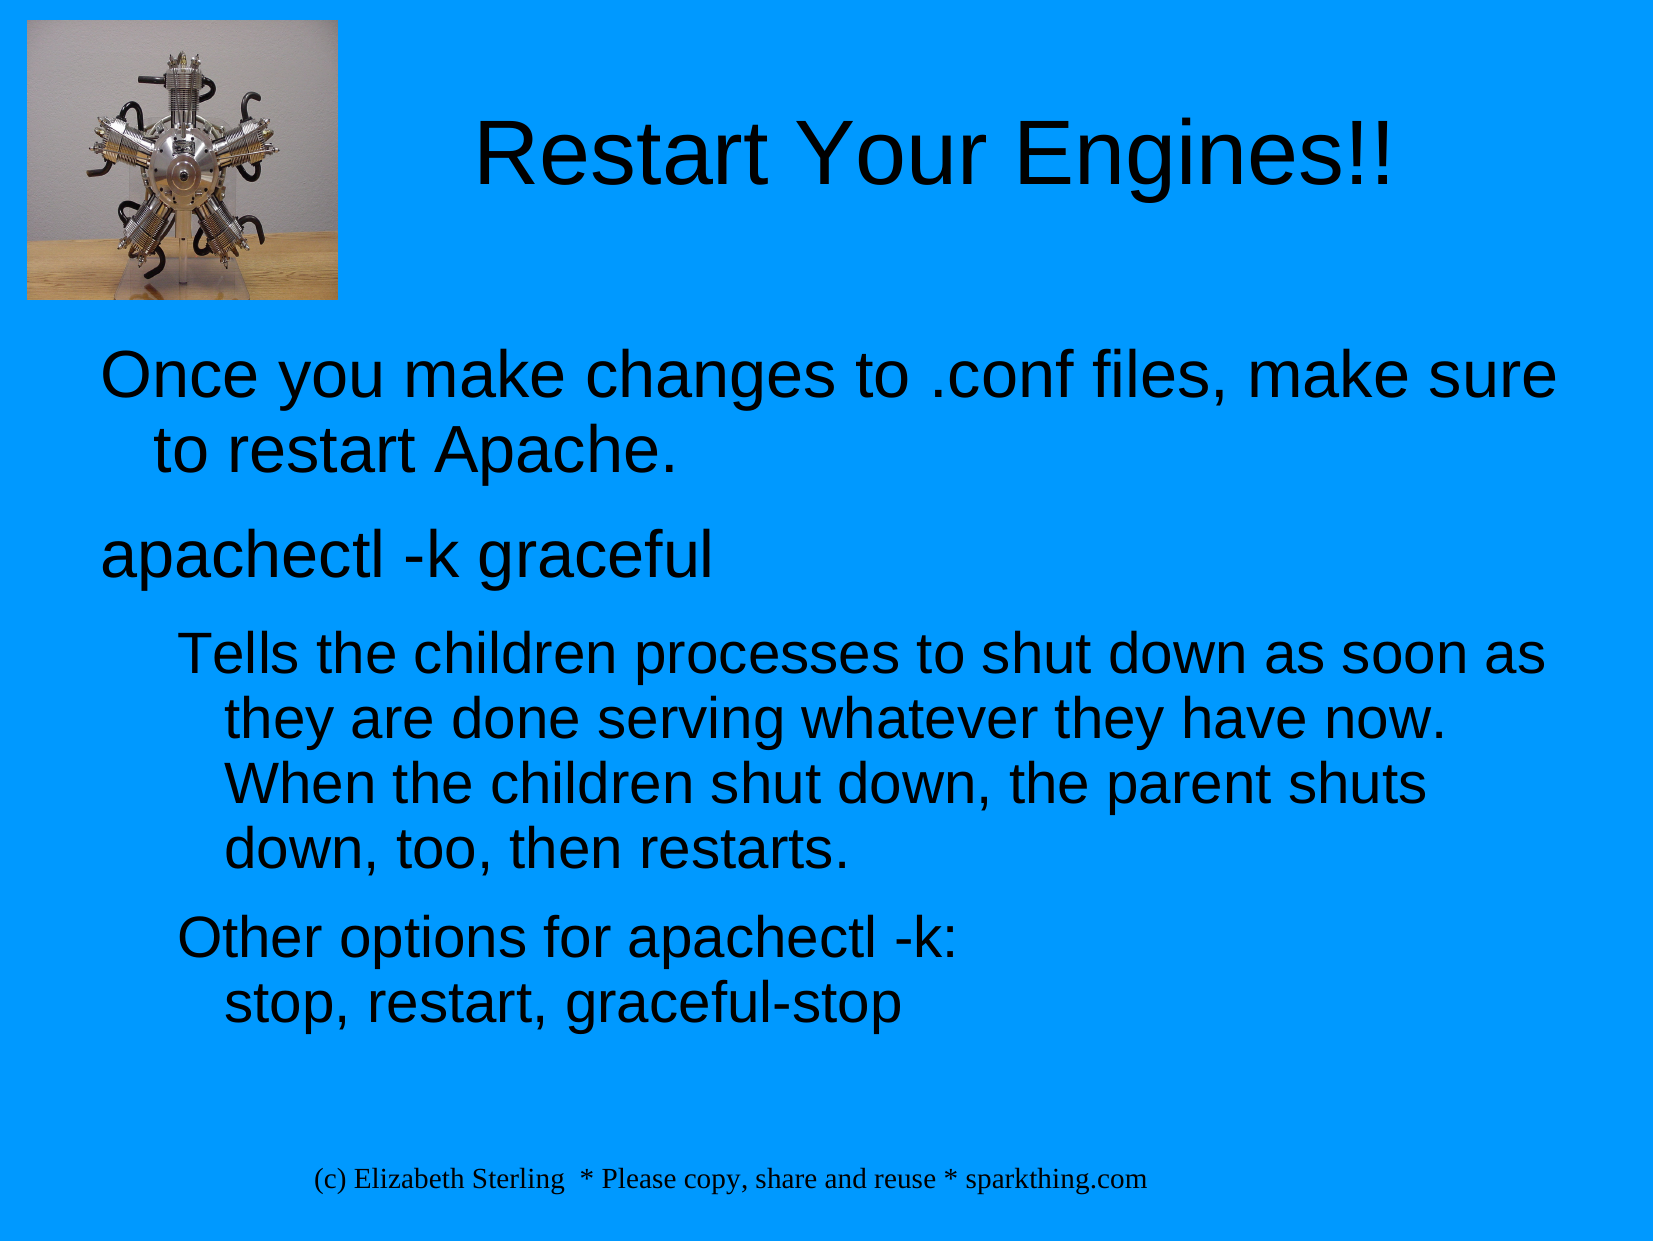

# Restart Your Engines!!
Once you make changes to .conf files, make sure to restart Apache.
apachectl -k graceful
Tells the children processes to shut down as soon as they are done serving whatever they have now. When the children shut down, the parent shuts down, too, then restarts.
Other options for apachectl -k:
stop, restart, graceful-stop
(c) Elizabeth Sterling * Please copy, share and reuse * sparkthing.com